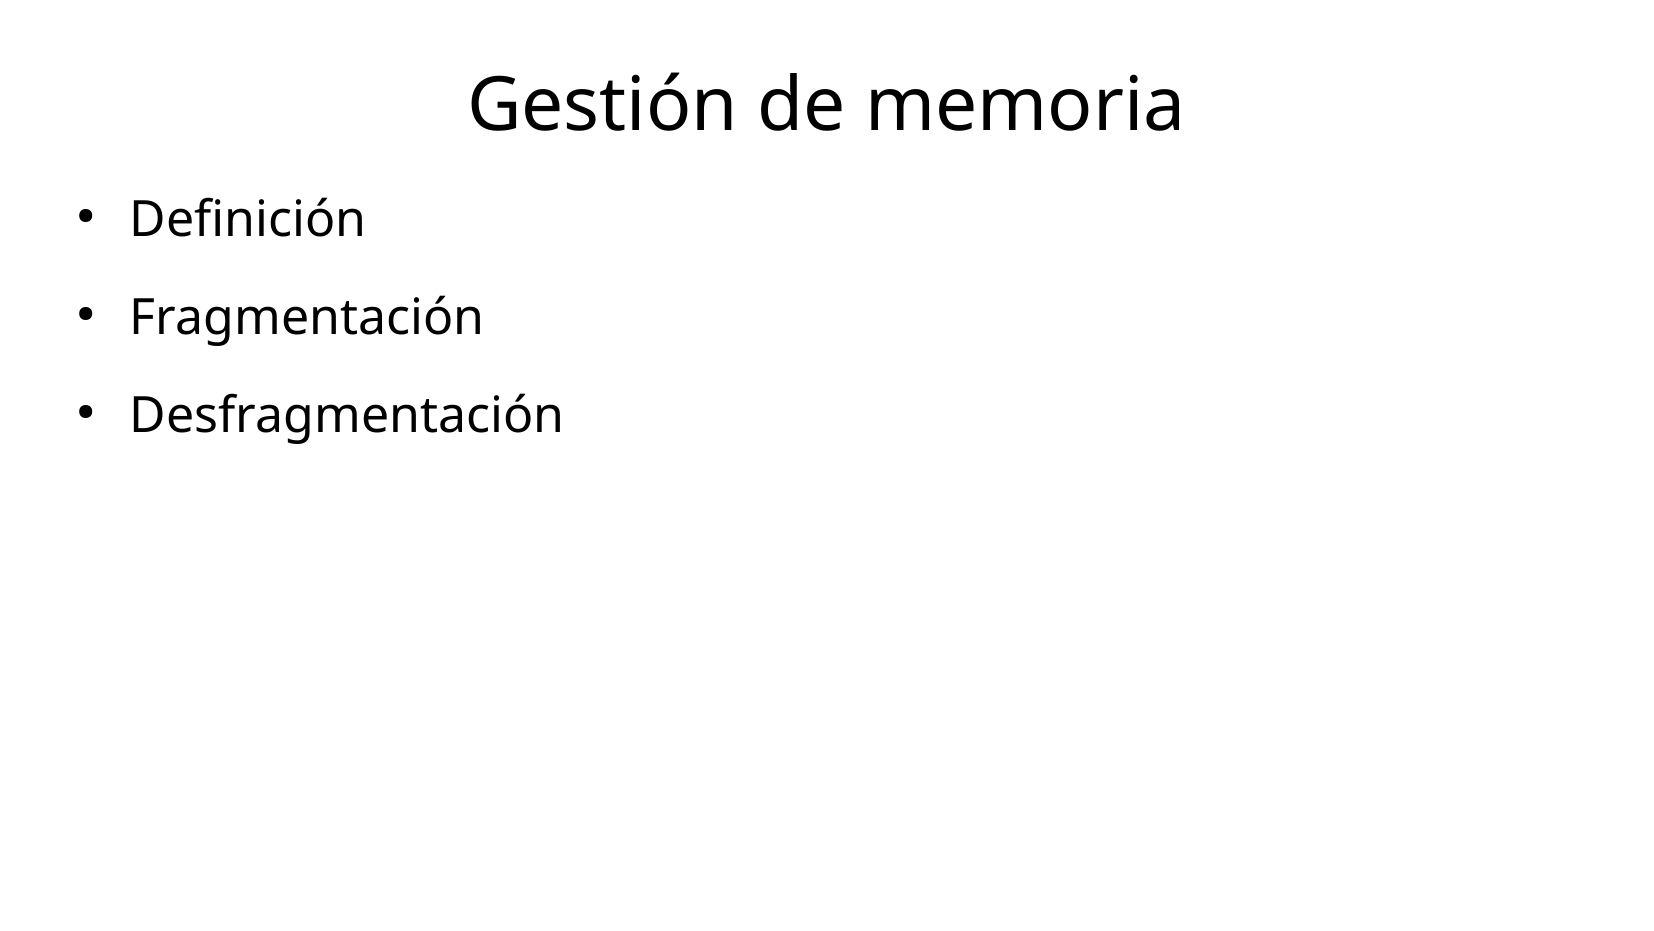

# Gestión de memoria
Definición
Fragmentación
Desfragmentación